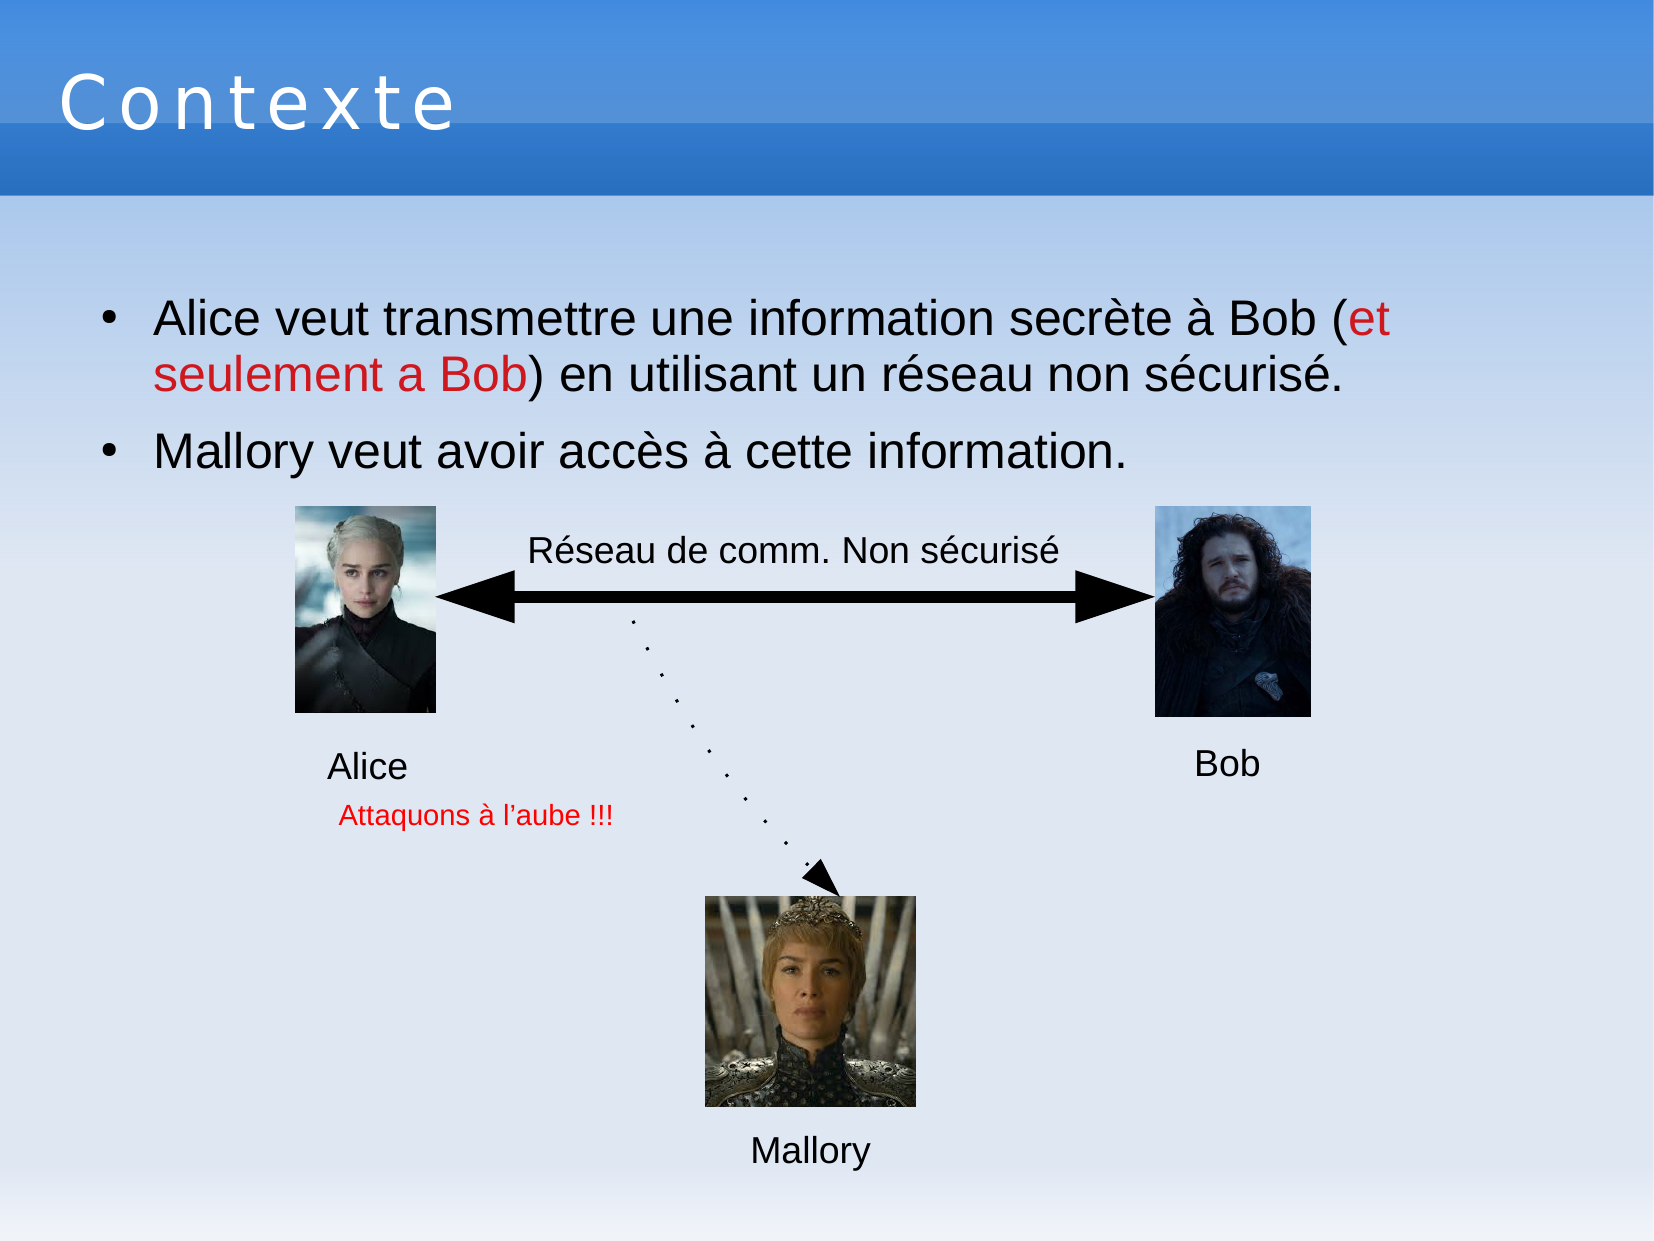

# Contexte
Alice veut transmettre une information secrète à Bob (et seulement a Bob) en utilisant un réseau non sécurisé.
Mallory veut avoir accès à cette information.
Réseau de comm. Non sécurisé
Bob
Alice
Attaquons à l’aube !!!
Mallory